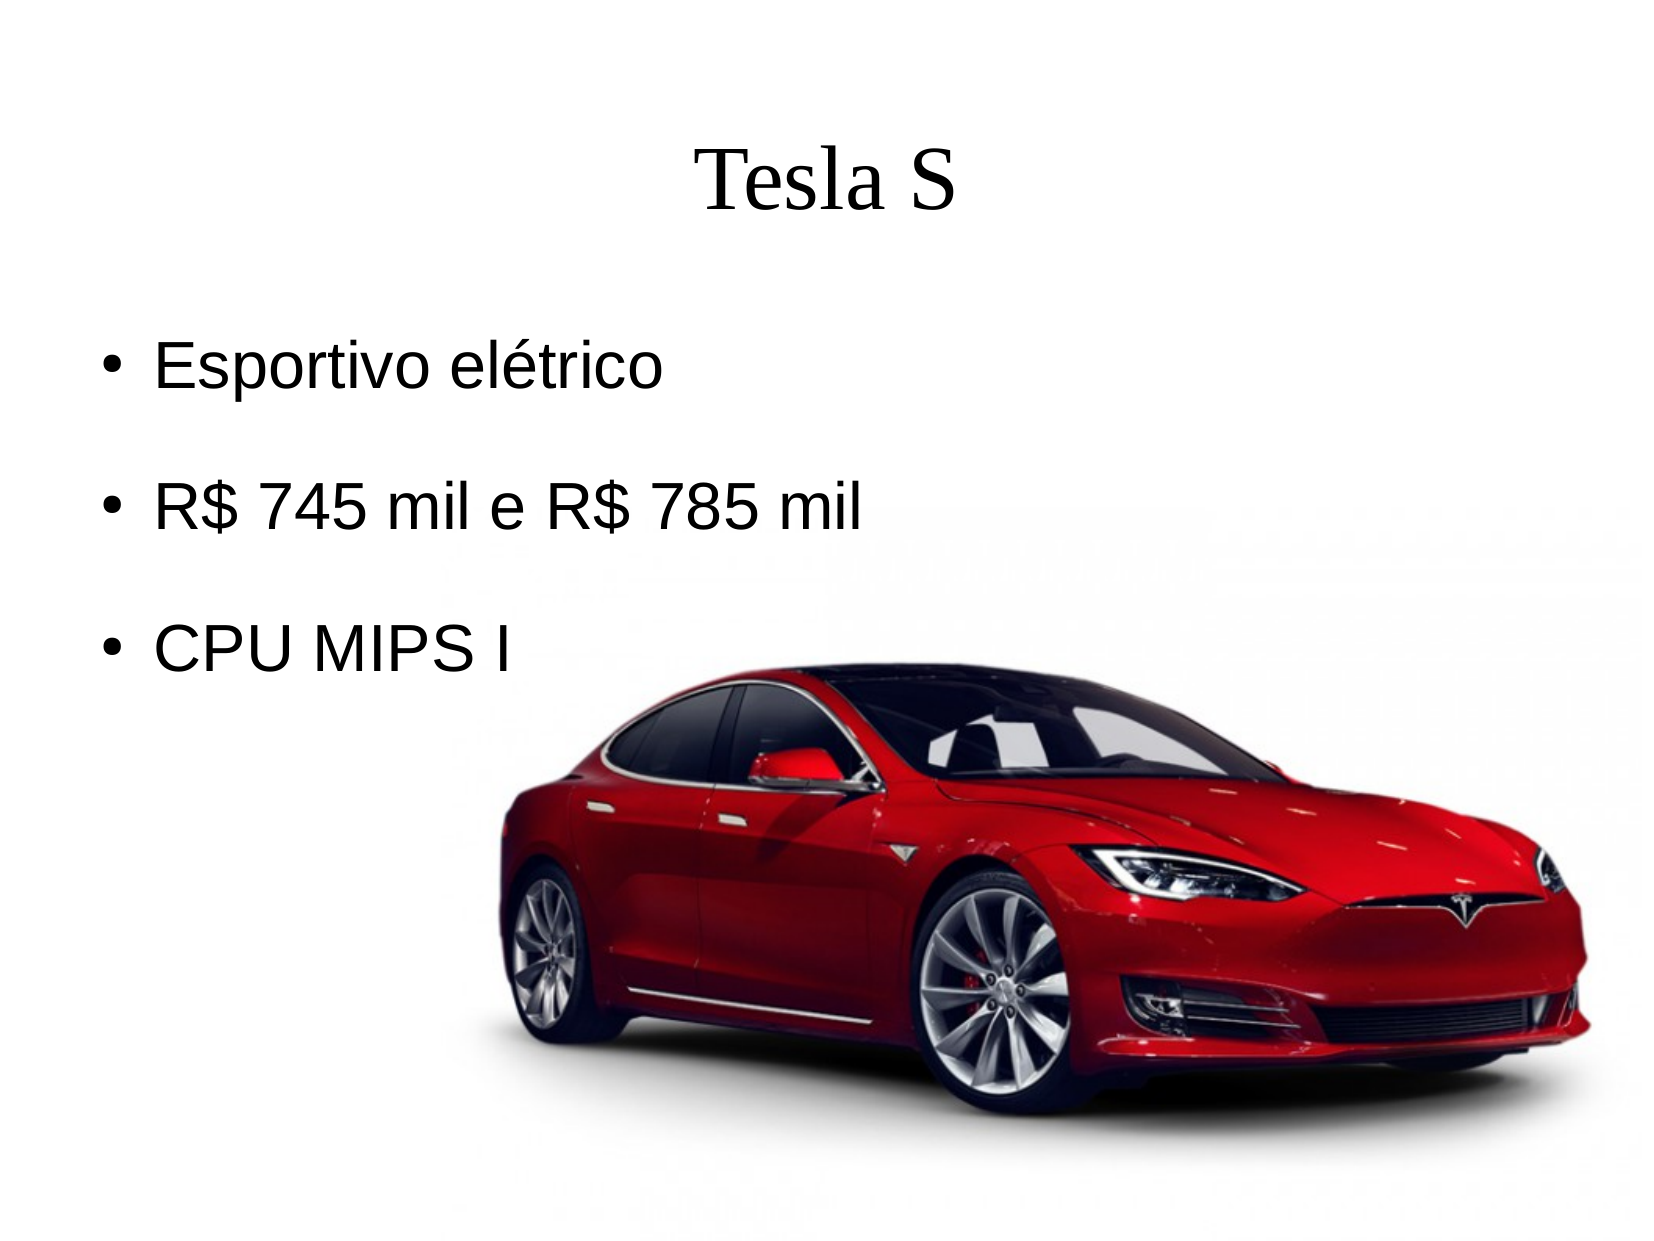

# Tesla S
Esportivo elétrico
R$ 745 mil e R$ 785 mil
CPU MIPS I